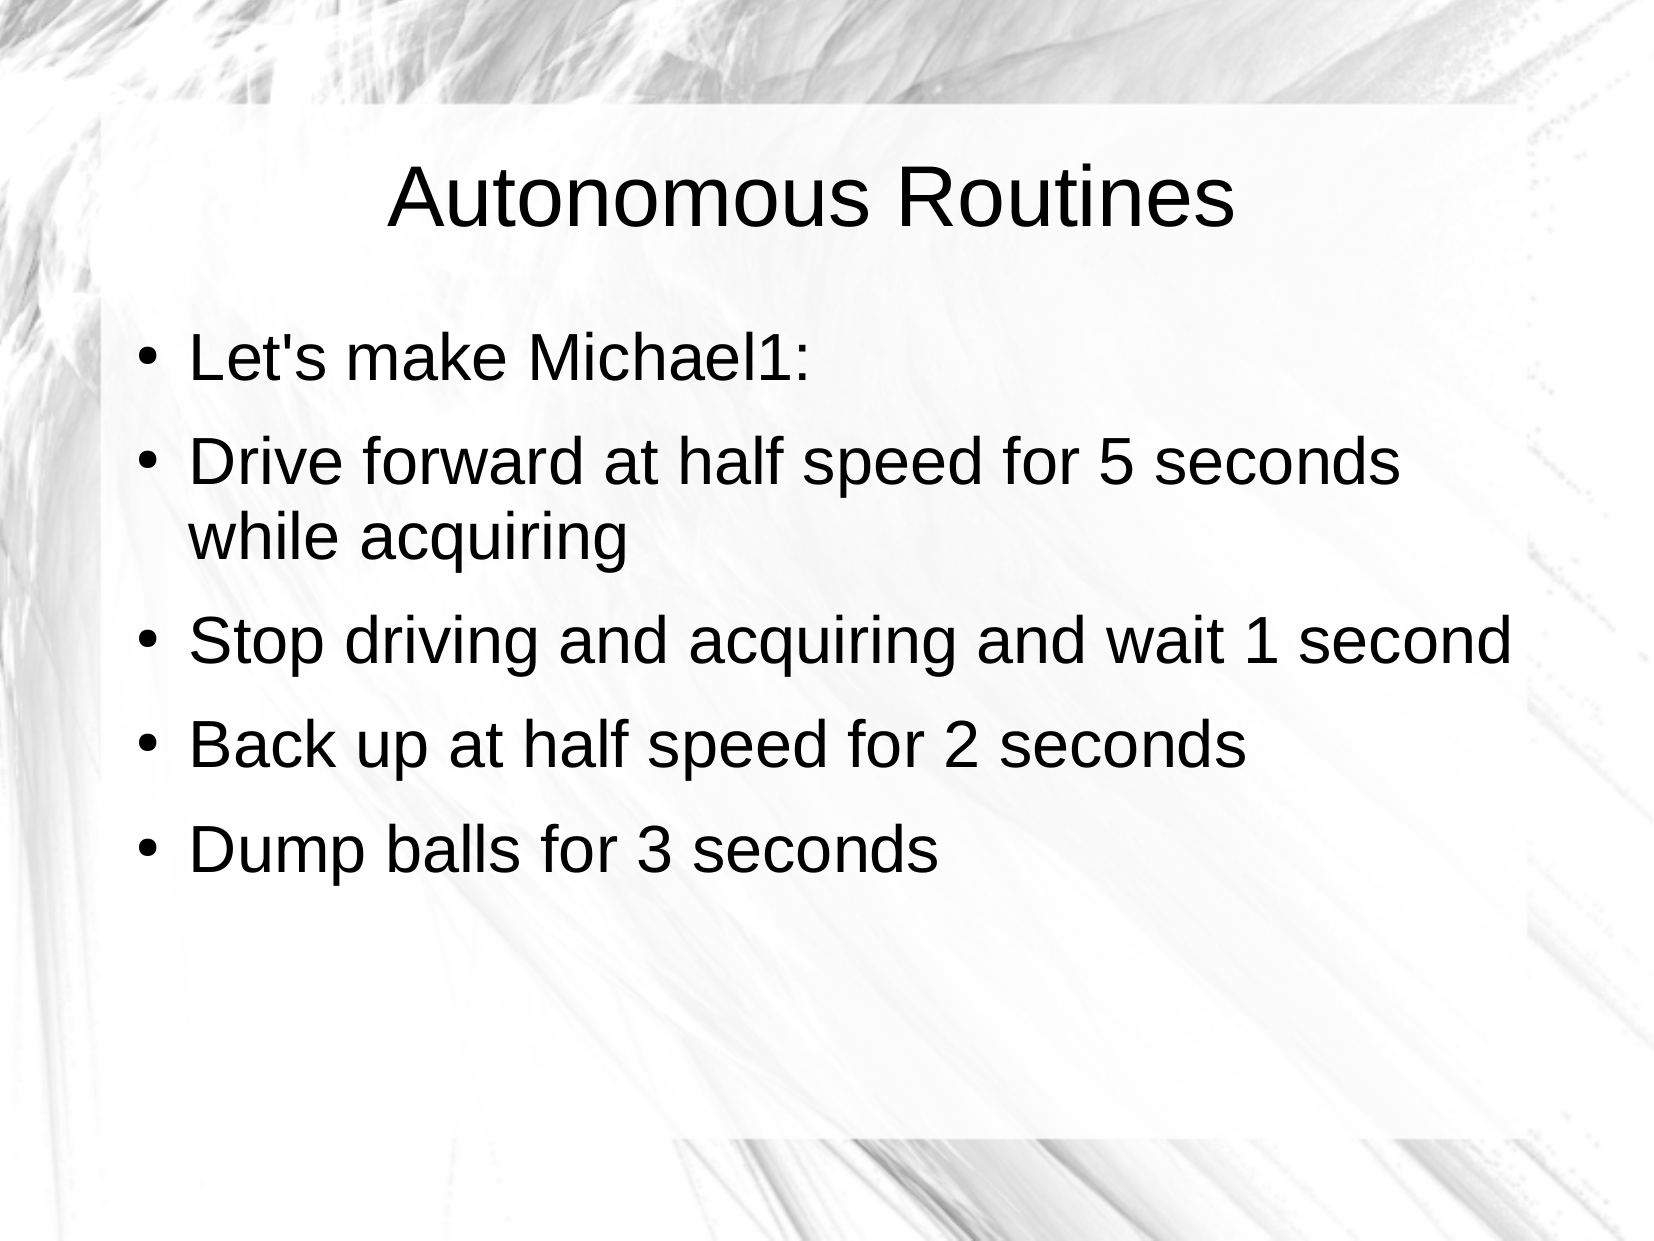

# Autonomous Routines
Let's make Michael1:
Drive forward at half speed for 5 seconds while acquiring
Stop driving and acquiring and wait 1 second
Back up at half speed for 2 seconds
Dump balls for 3 seconds